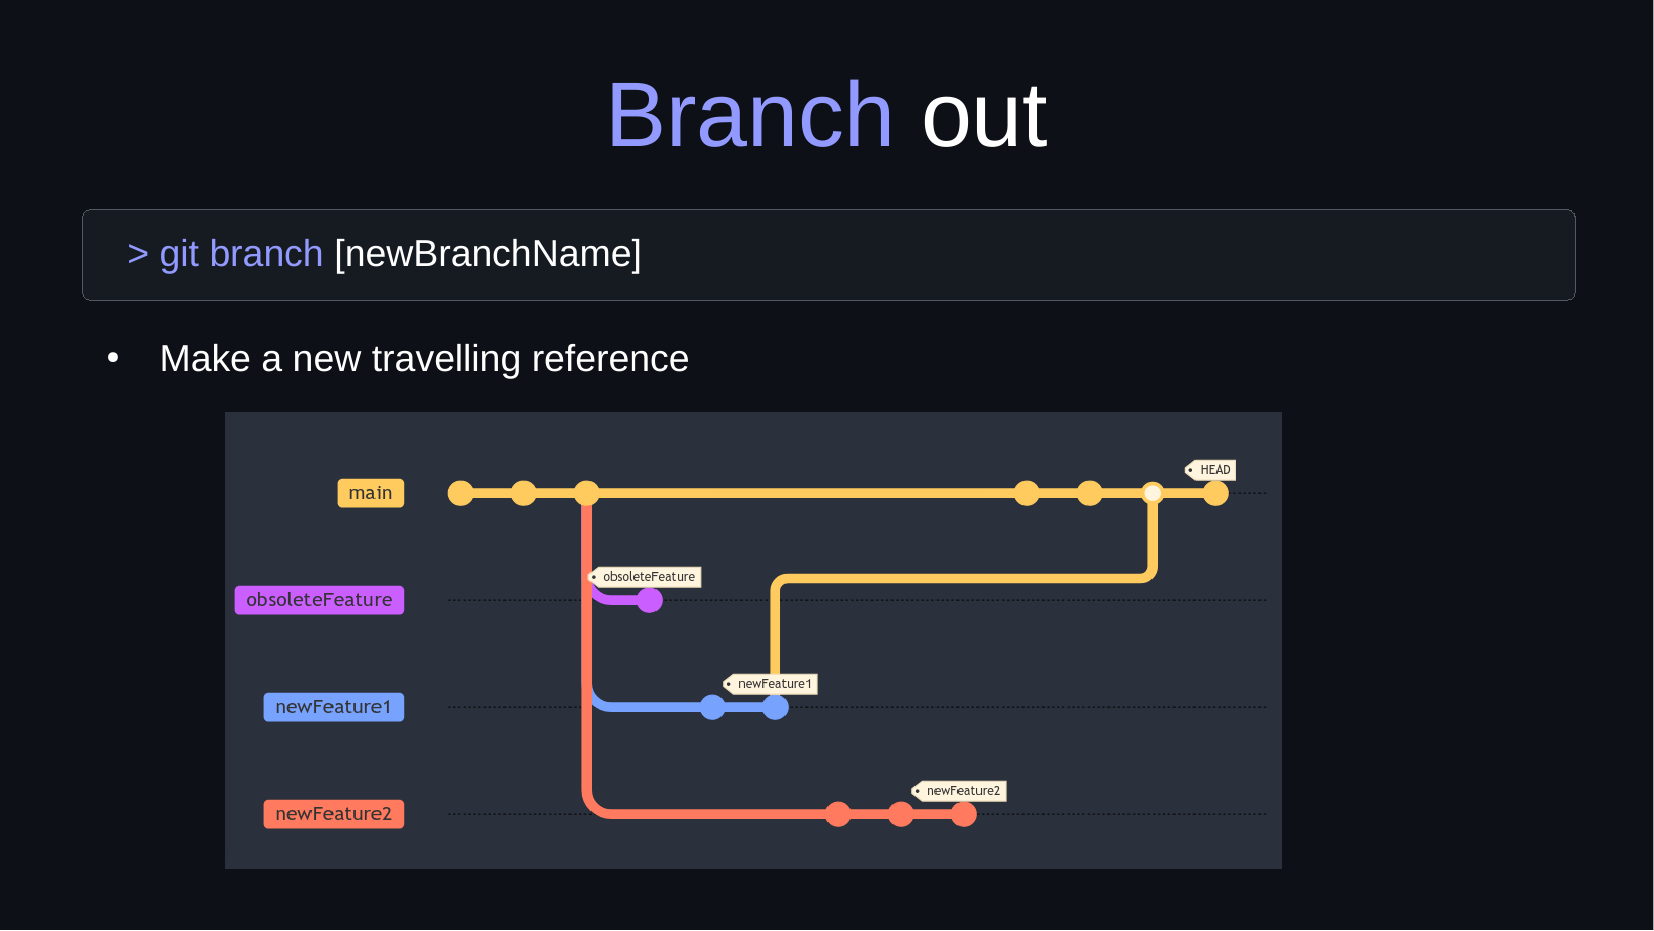

# Branch out
> git branch [newBranchName]
Make a new travelling reference